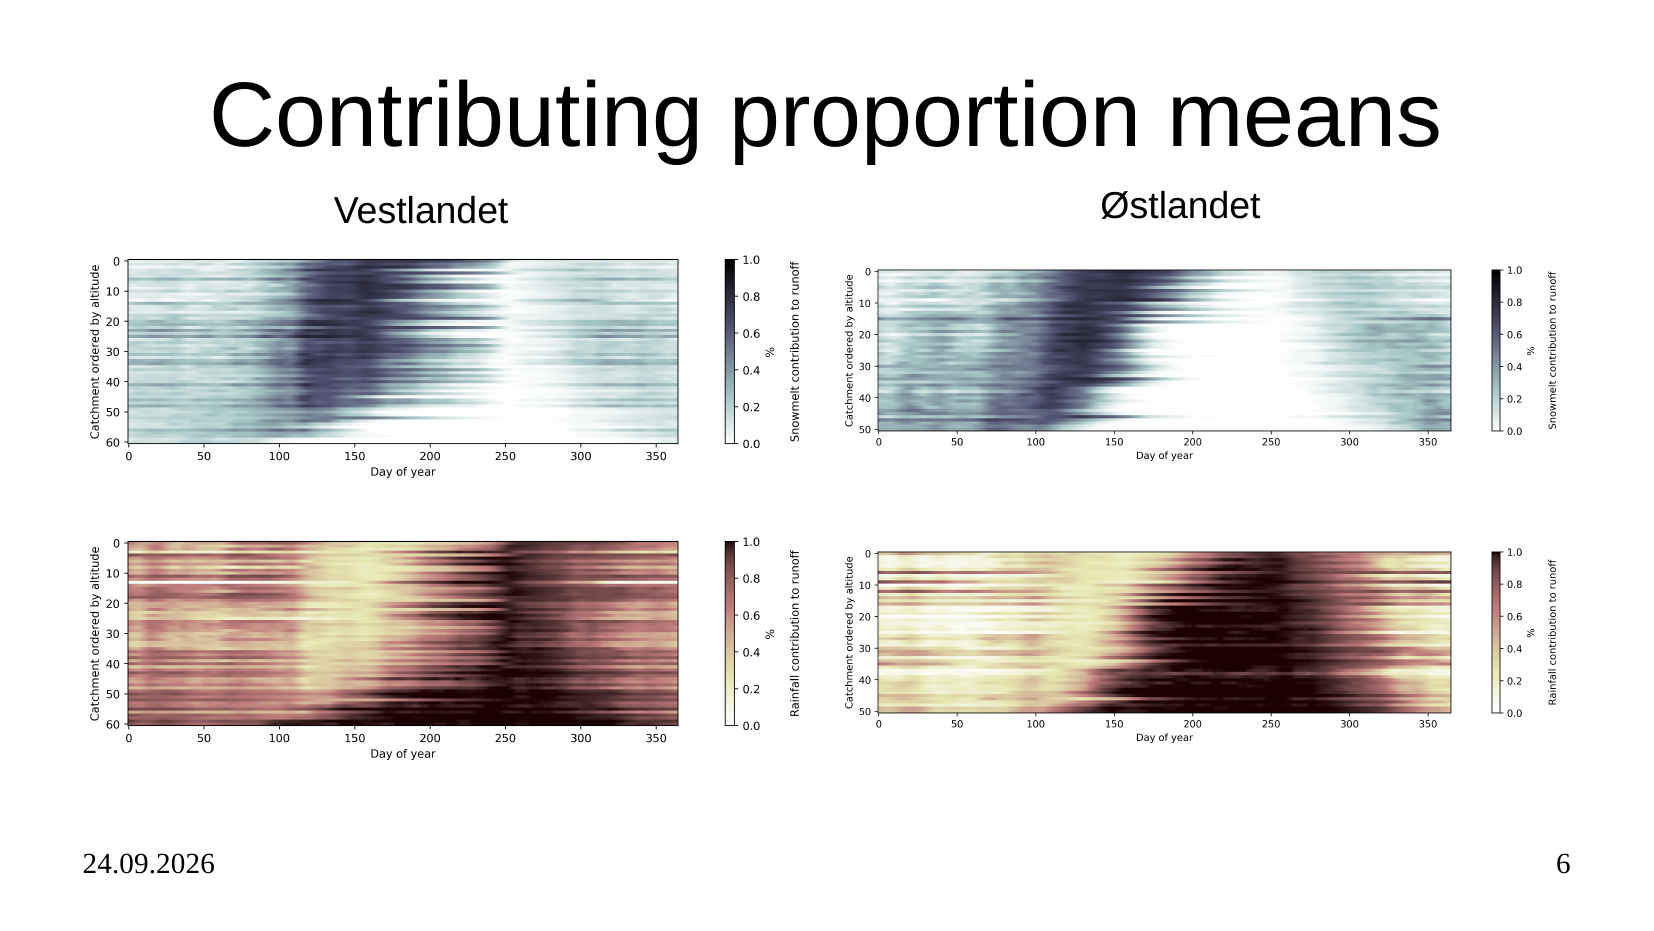

# Contributing proportion means
Østlandet
Vestlandet
6